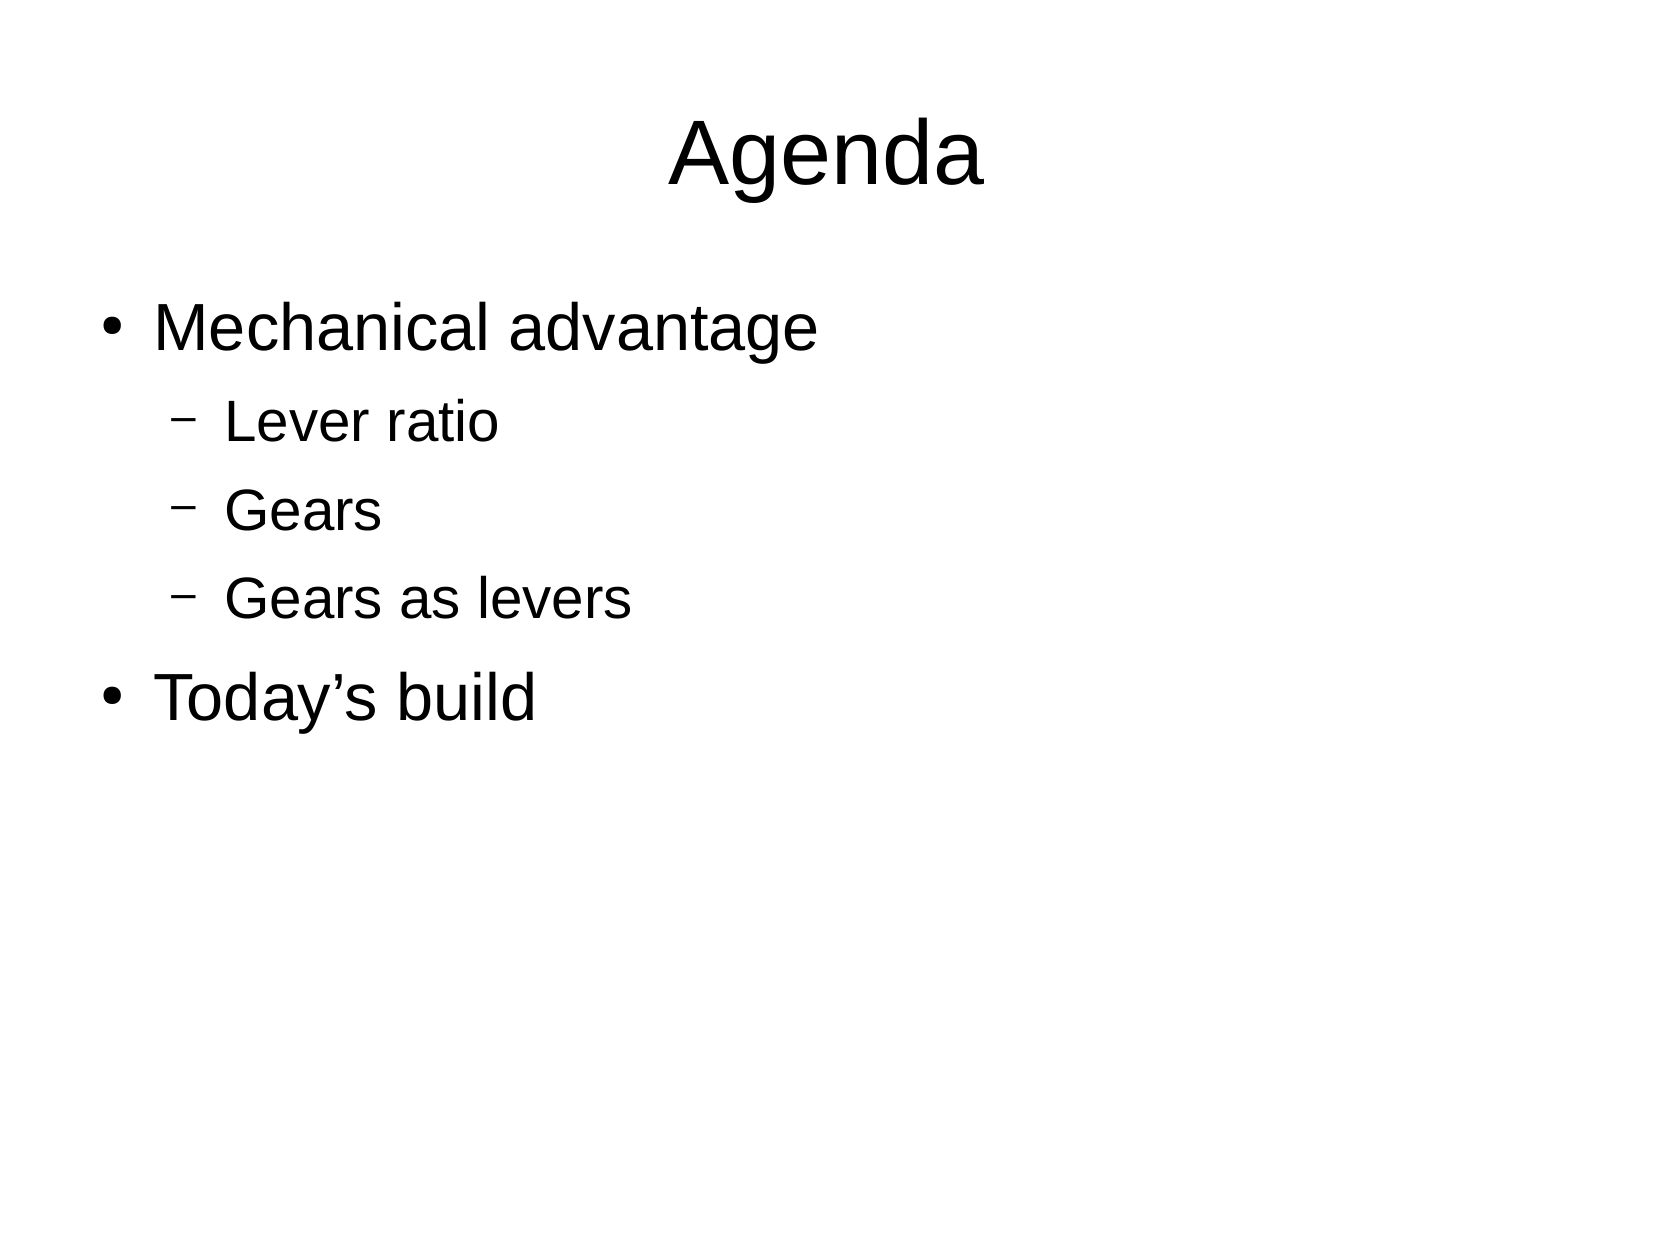

# Agenda
Mechanical advantage
Lever ratio
Gears
Gears as levers
Today’s build